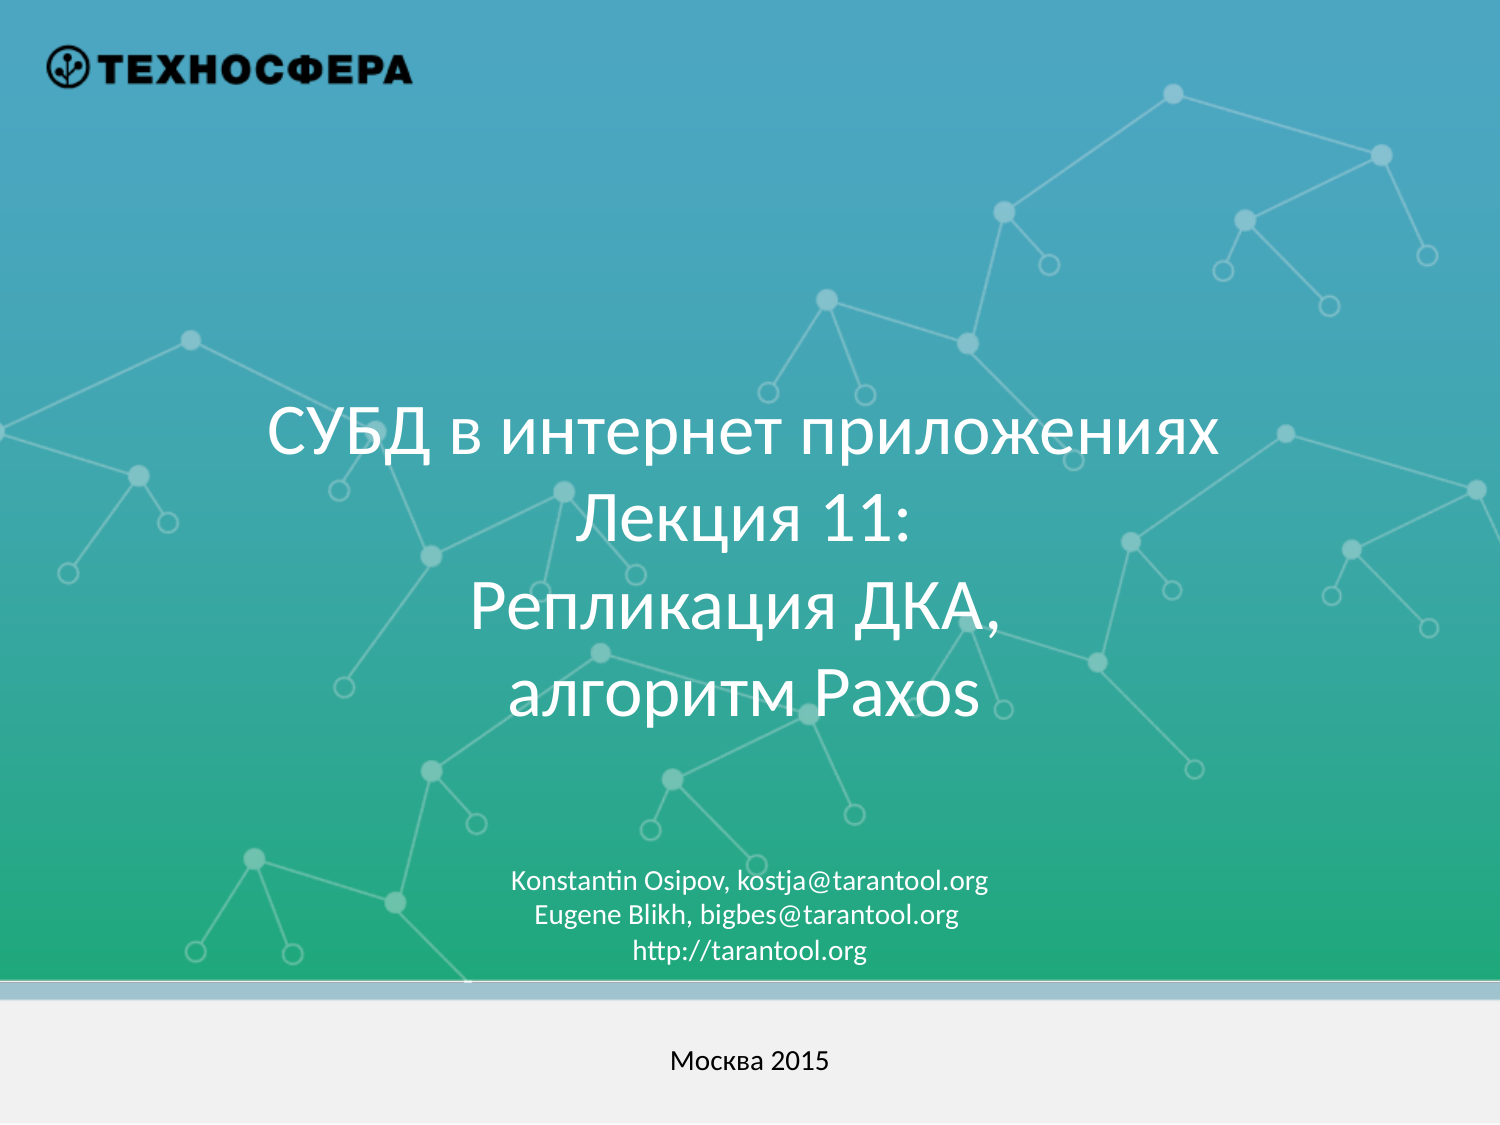

СУБД в интернет приложениях
Лекция 11:
Репликация ДКА,
алгоритм Paxos
Konstantin Osipov, kostja@tarantool.org
Eugene Blikh, bigbes@tarantool.org
http://tarantool.org
Москва 2015